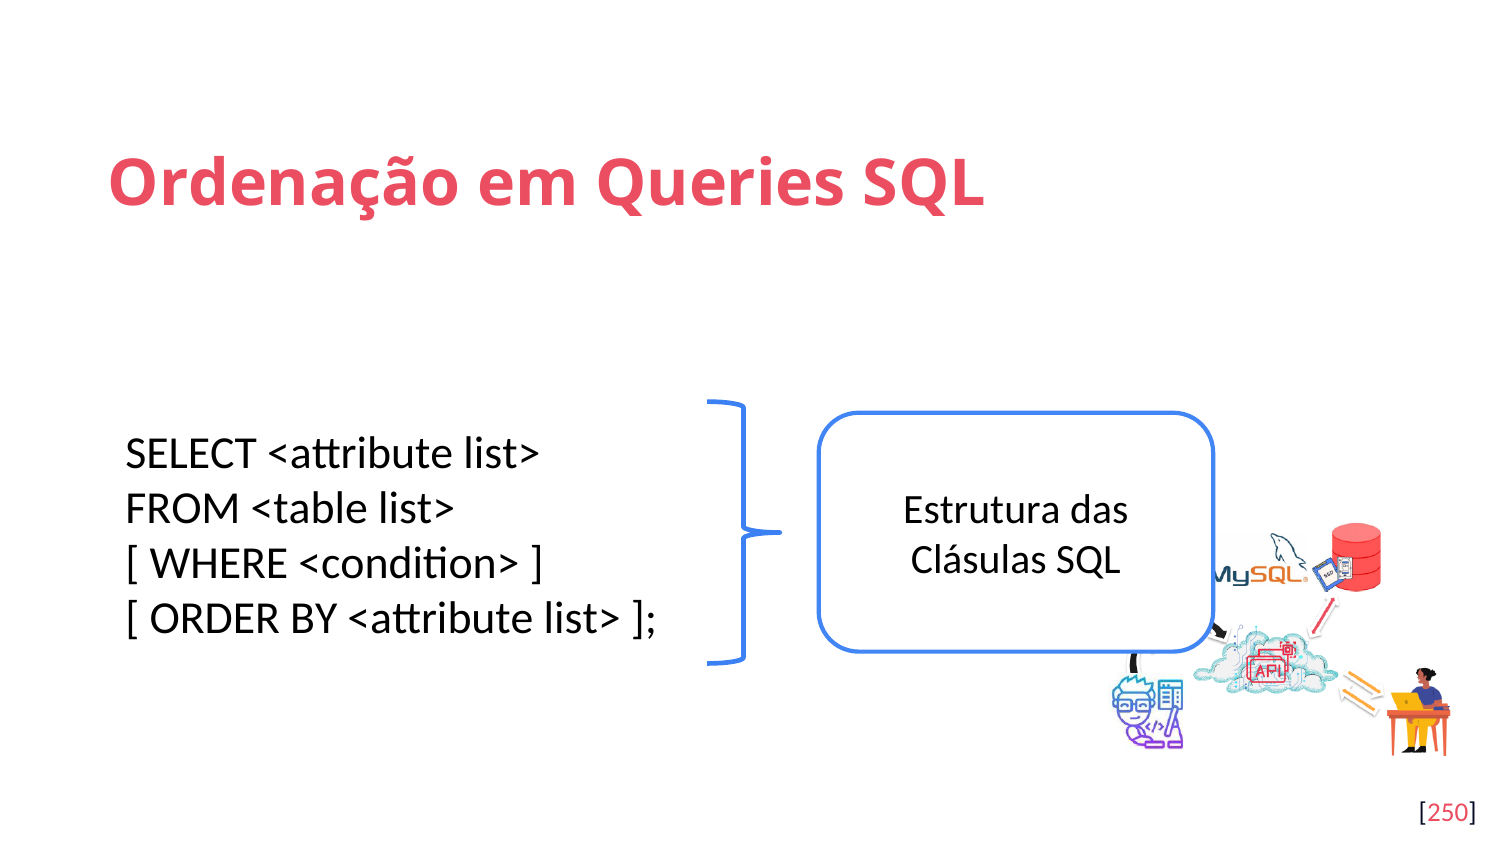

Ordenação em Queries SQL
SELECT <attribute list>
FROM <table list>
[ WHERE <condition> ]
[ ORDER BY <attribute list> ];
Estrutura das Clásulas SQL